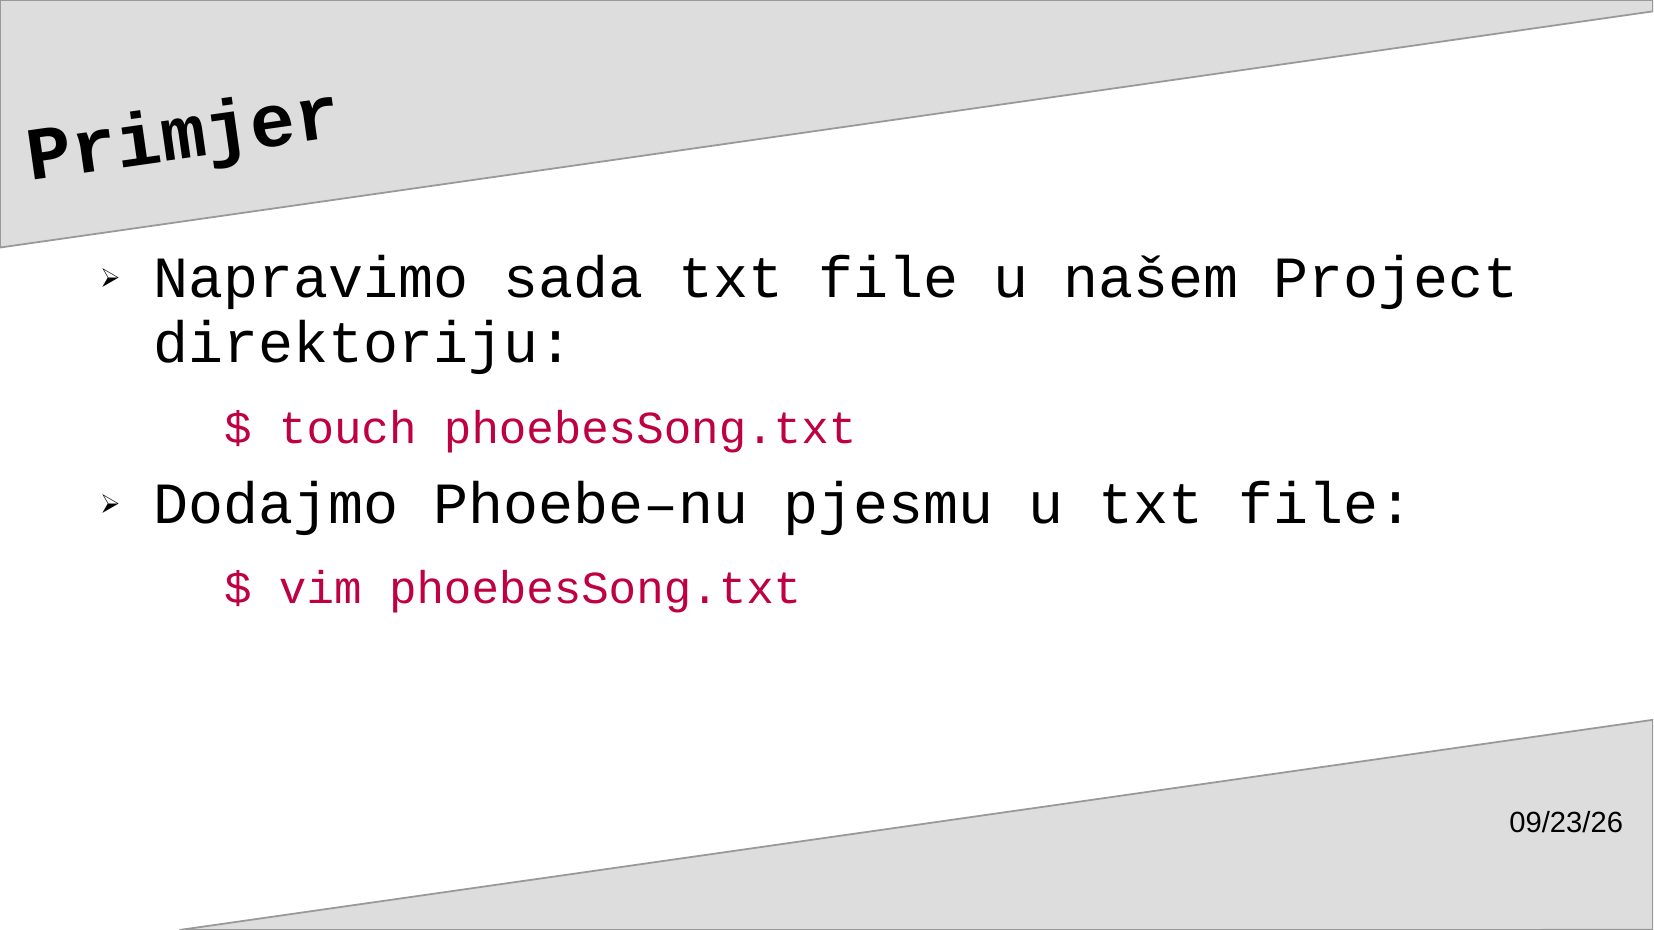

# Primjer
Napravimo sada txt file u našem Project direktoriju:
$ touch phoebesSong.txt
Dodajmo Phoebe–nu pjesmu u txt file:
$ vim phoebesSong.txt
42